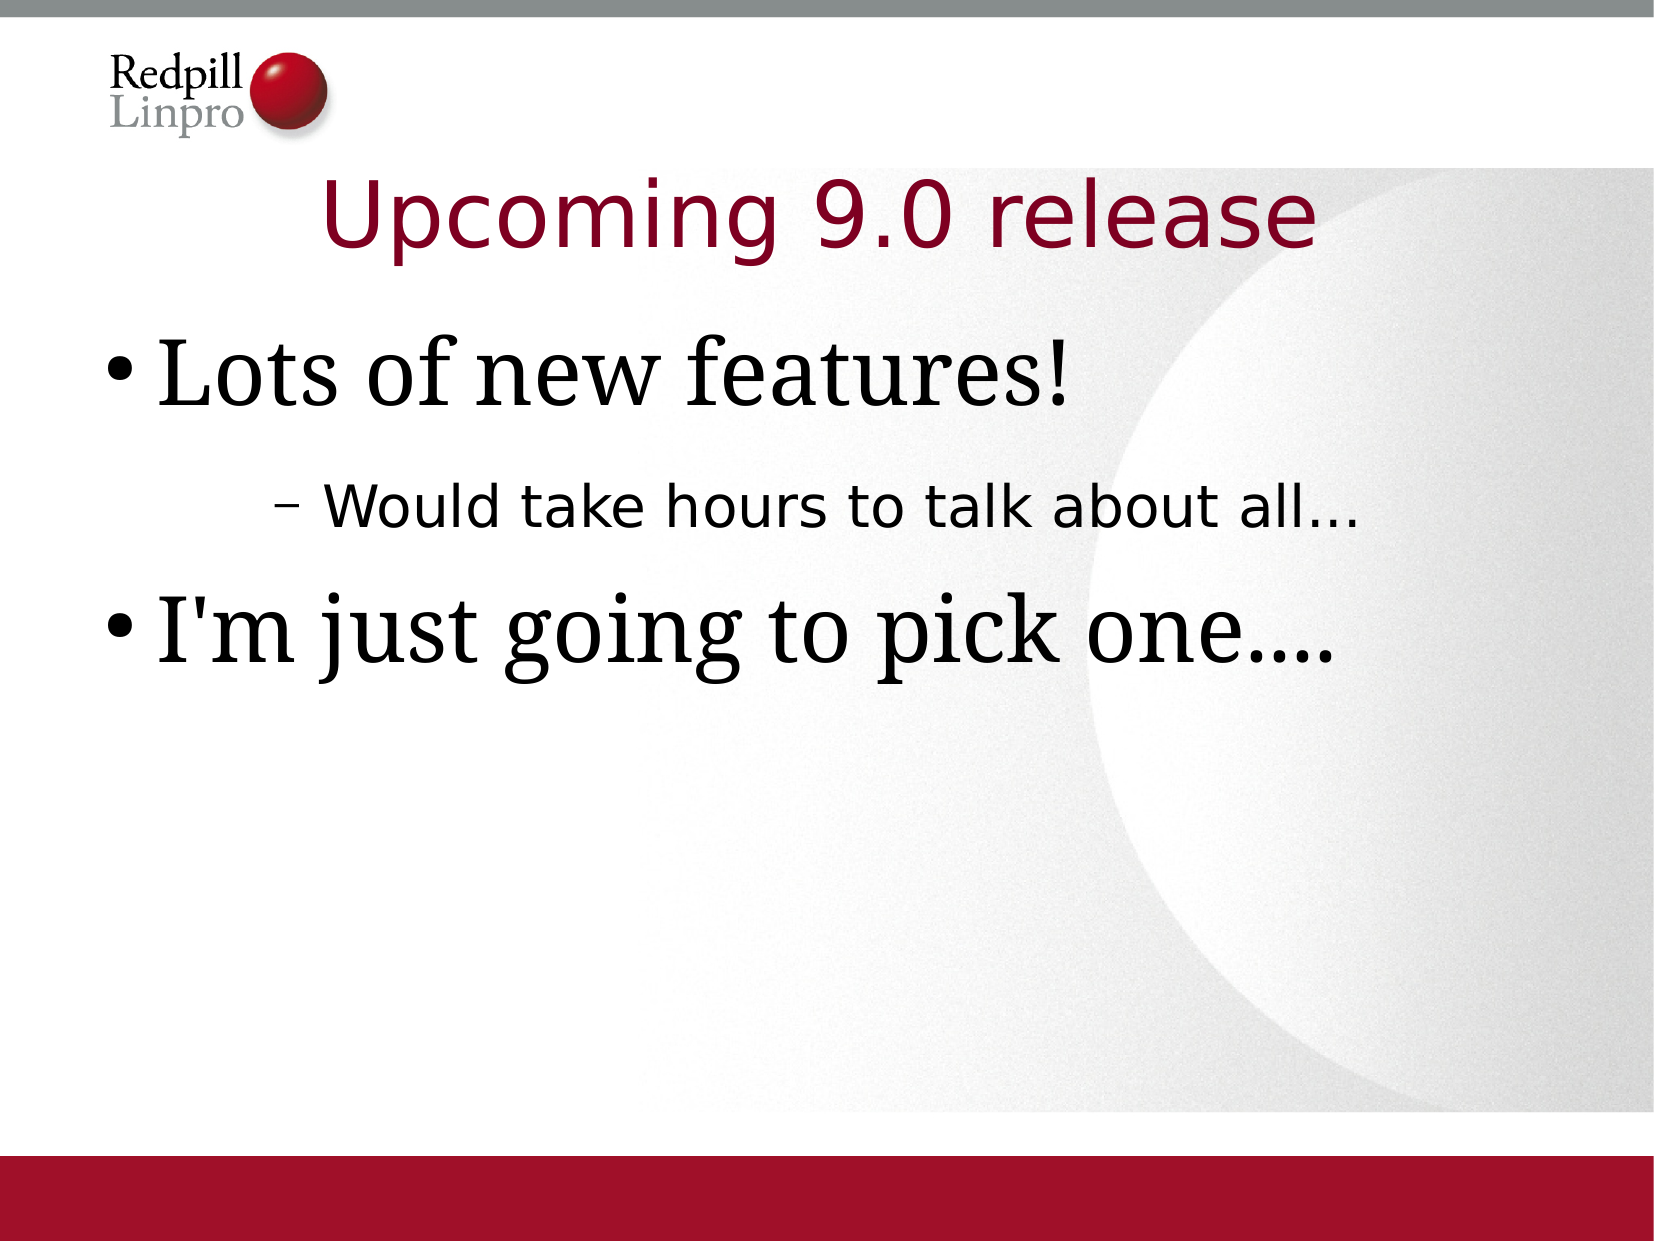

# Upcoming 9.0 release
Lots of new features!
Would take hours to talk about all...
I'm just going to pick one....